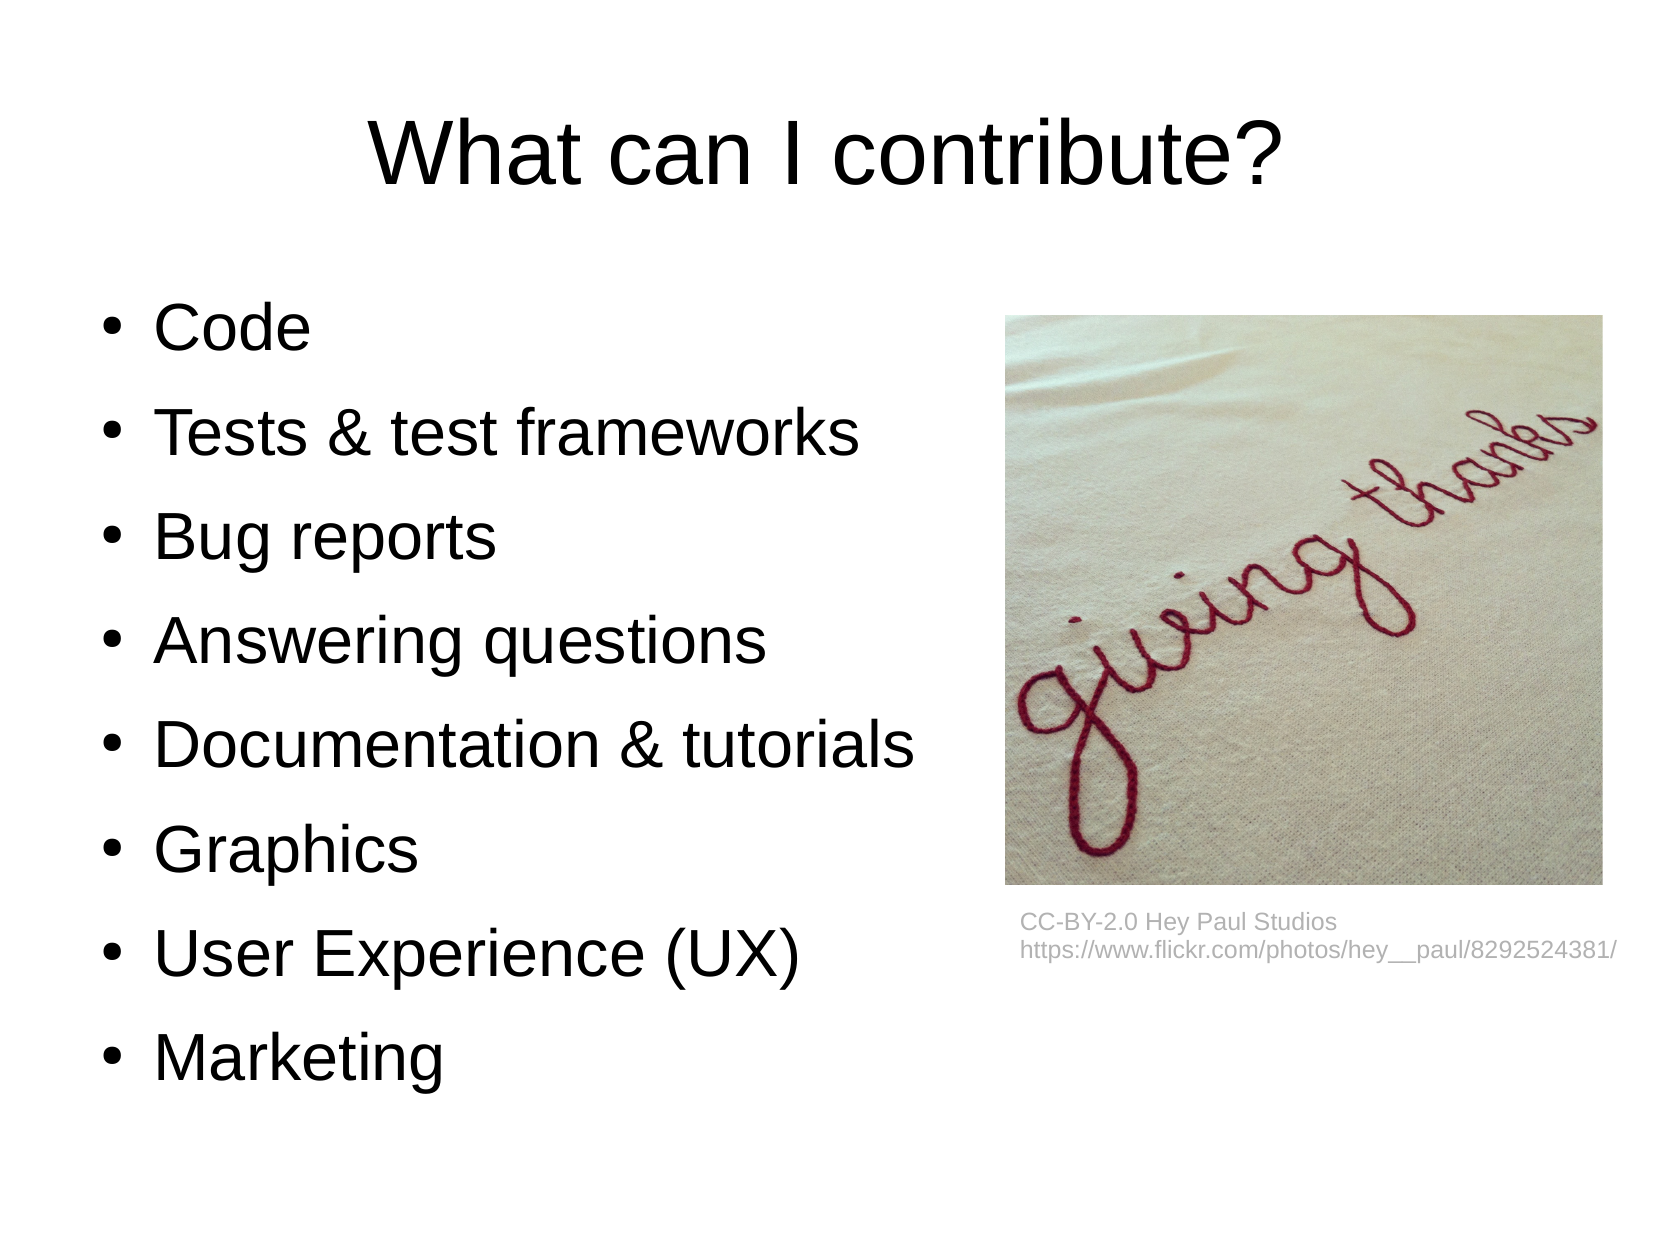

# What can I contribute?
Code
Tests & test frameworks
Bug reports
Answering questions
Documentation & tutorials
Graphics
User Experience (UX)
Marketing
CC-BY-2.0 Hey Paul Studios
https://www.flickr.com/photos/hey__paul/8292524381/